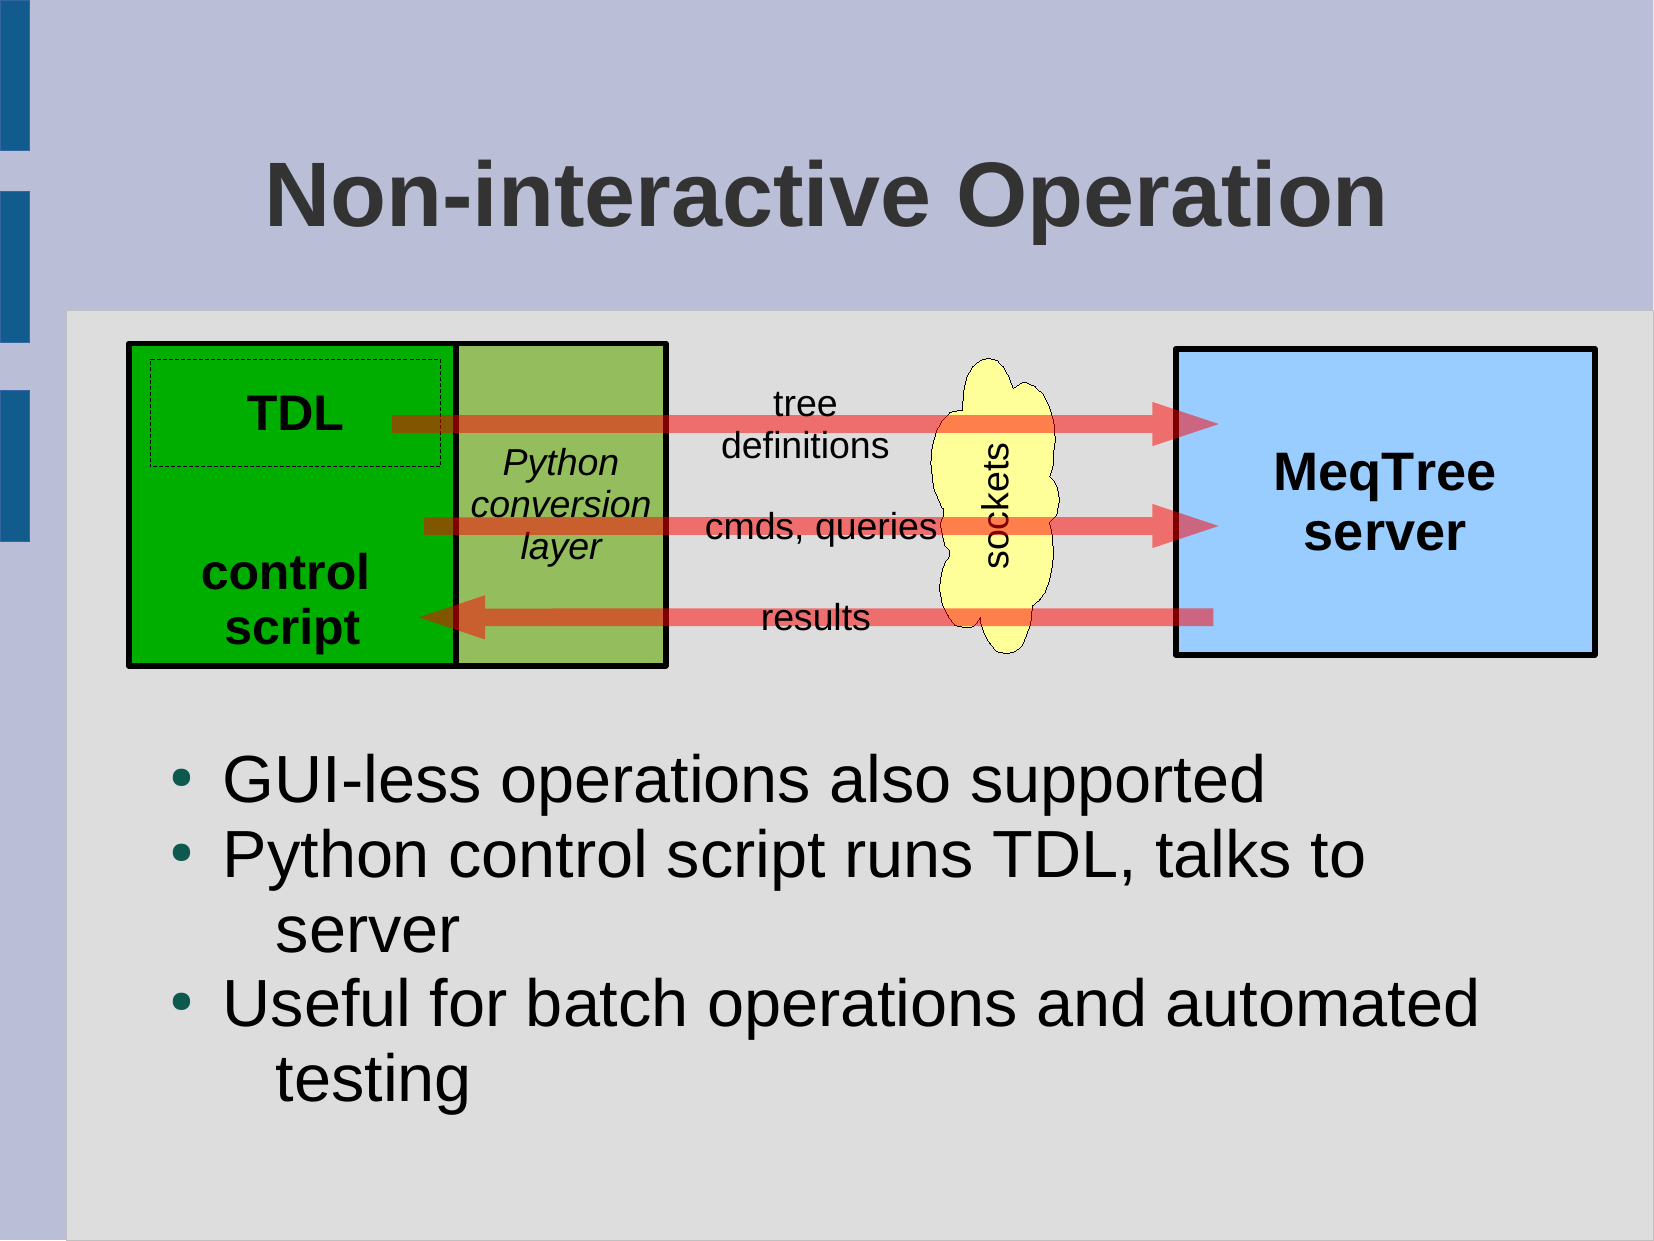

# Non-interactive Operation
Python
conversion
layer
control
script
MeqTree
server
TDL
tree
definitions
sockets
cmds, queries
results
GUI-less operations also supported
Python control script runs TDL, talks to server
Useful for batch operations and automated testing